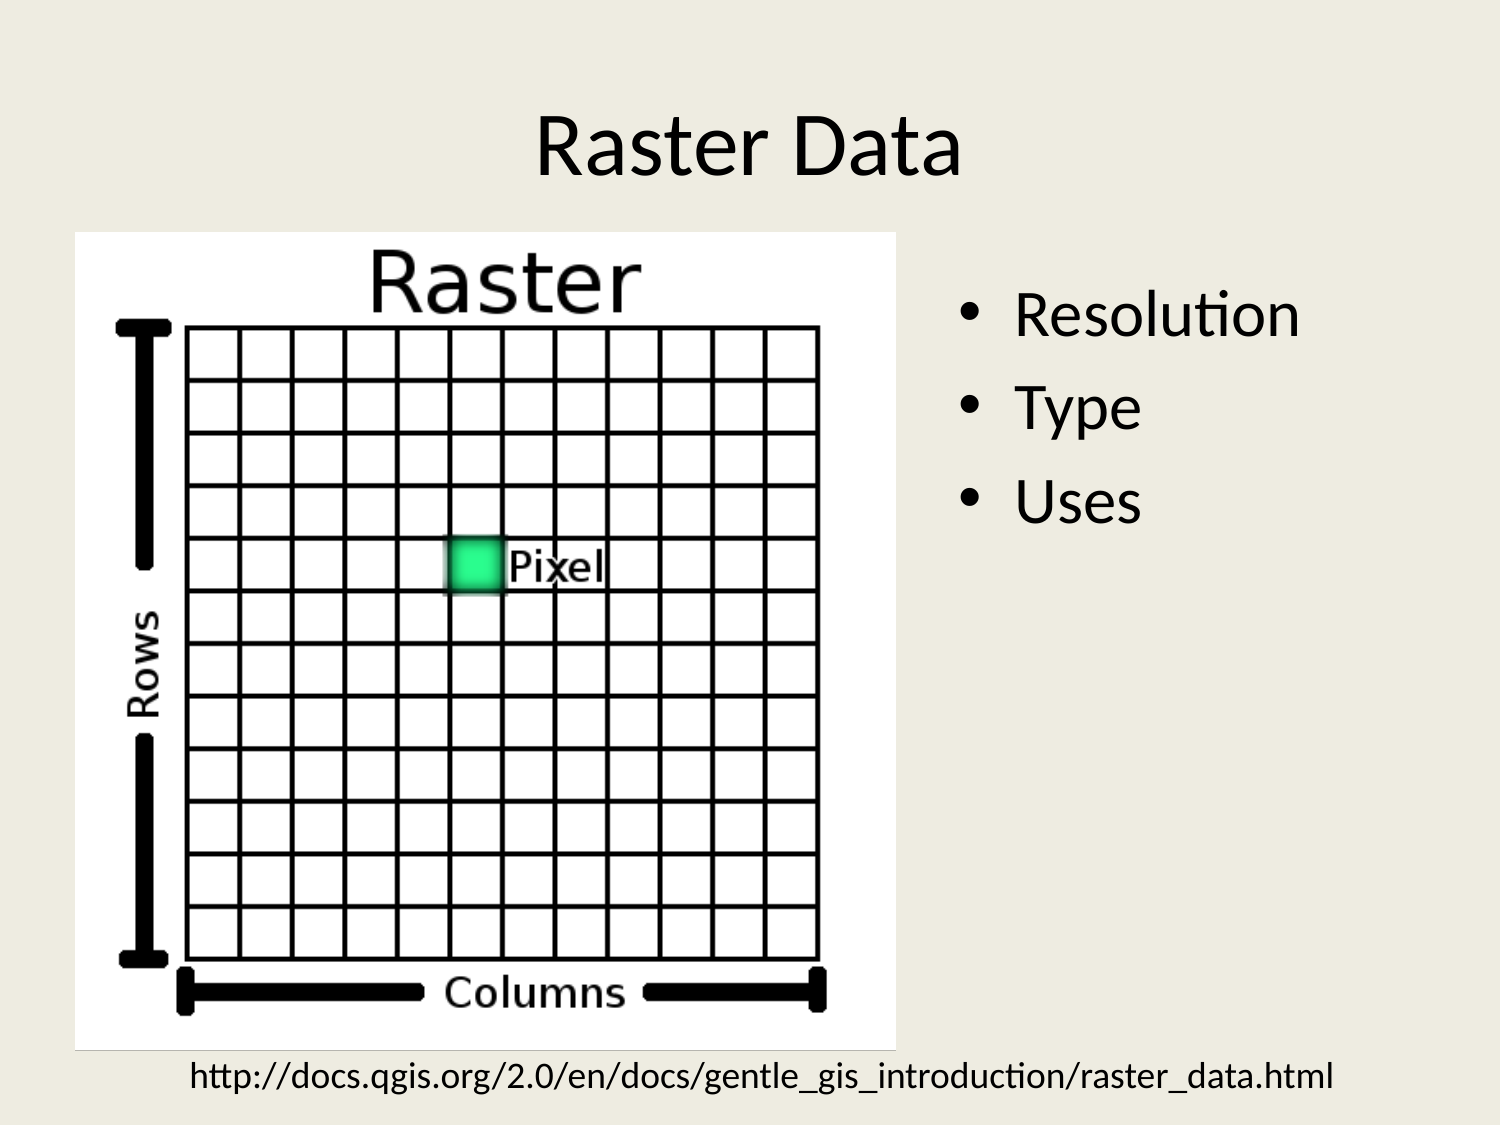

# Raster Data
Resolution
Type
Uses
http://docs.qgis.org/2.0/en/docs/gentle_gis_introduction/raster_data.html